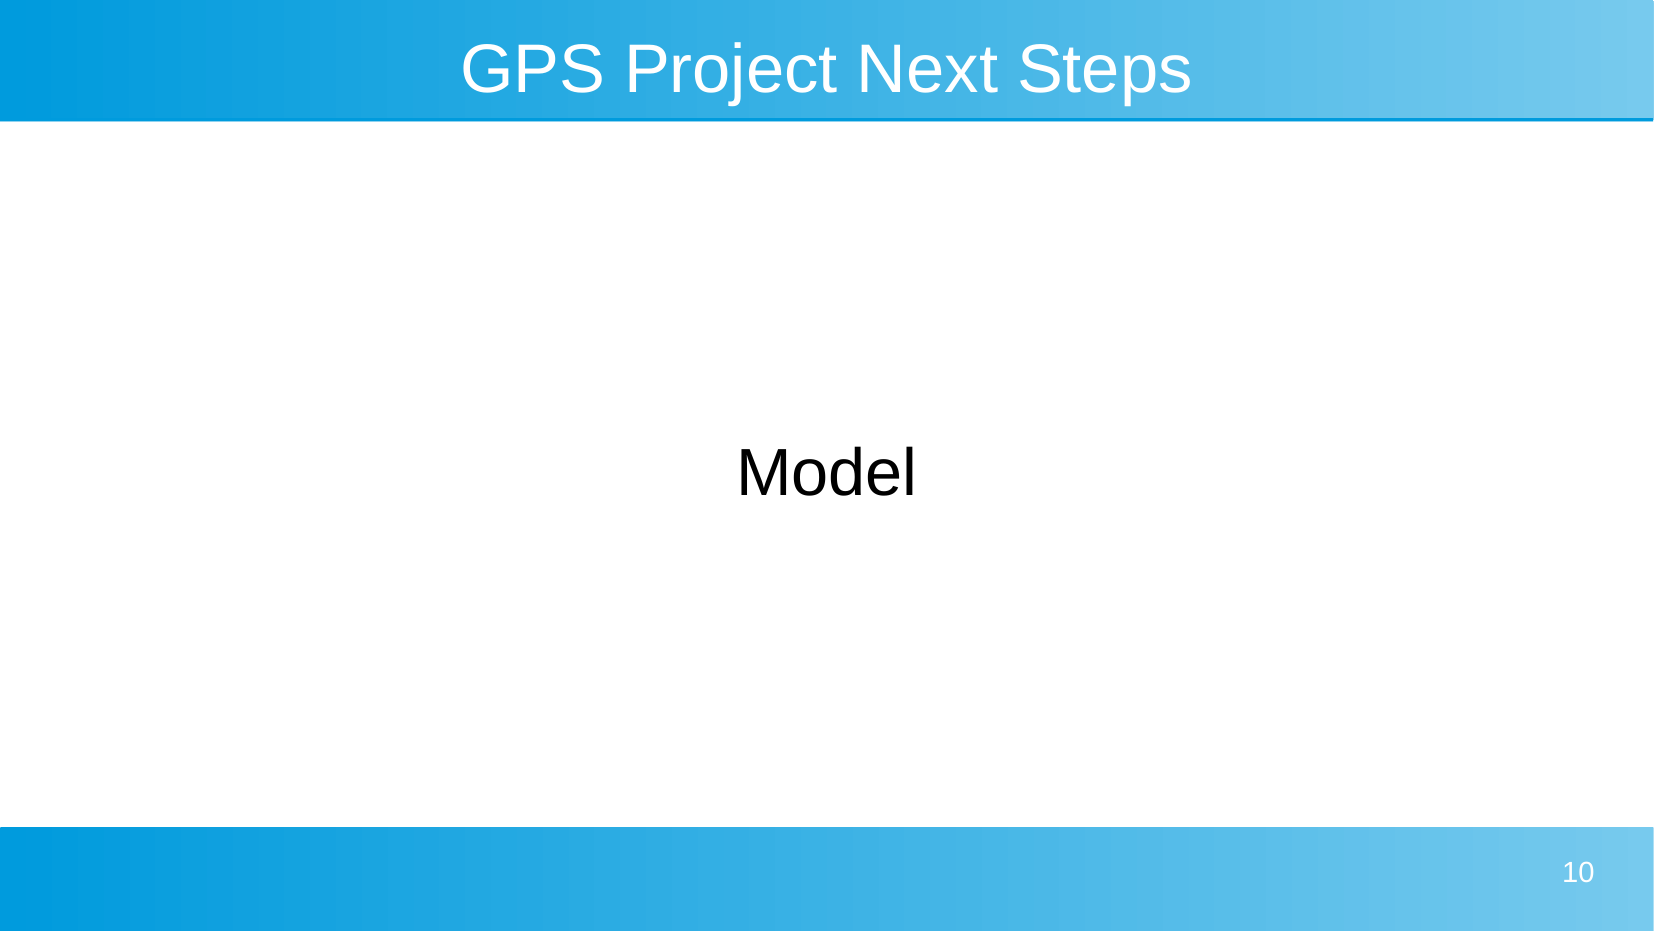

# GPS Project Next Steps
Model
10